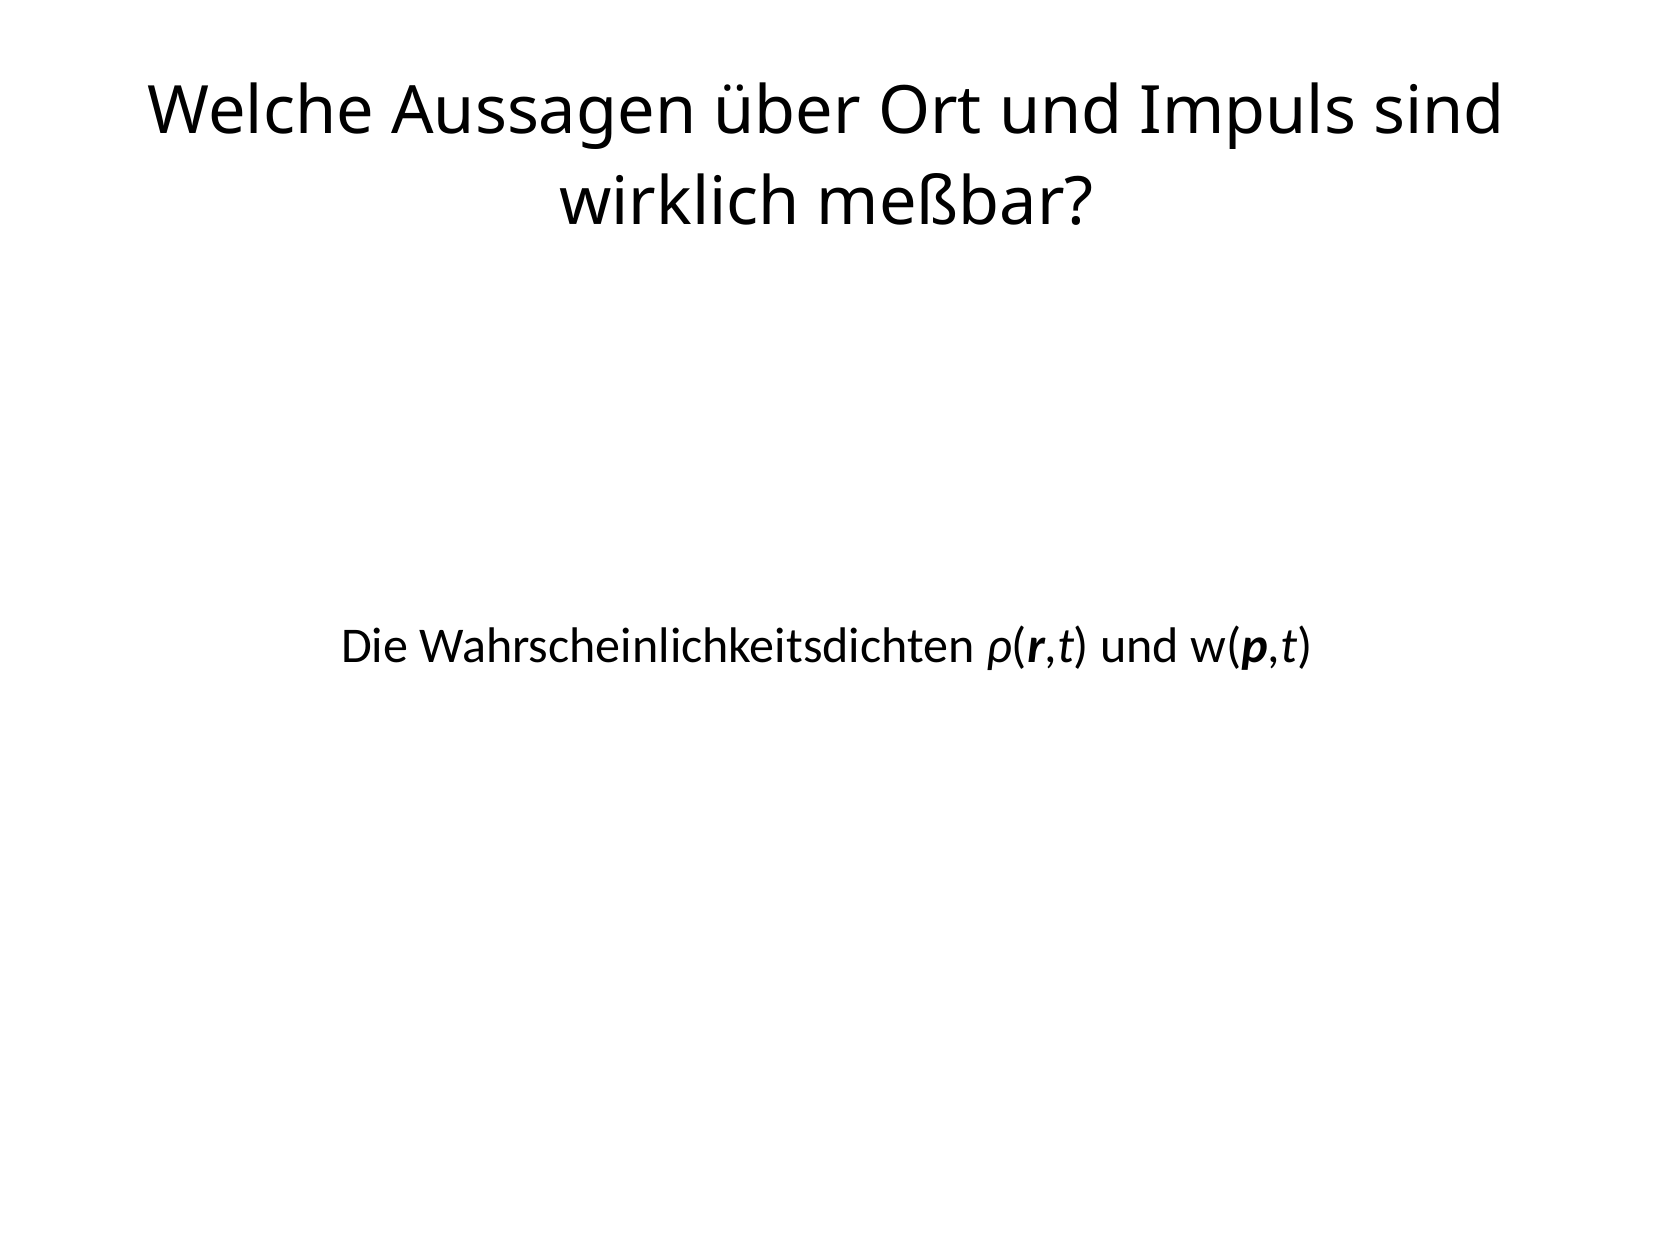

# Welche Aussagen über Ort und Impuls sind wirklich meßbar?
Die Wahrscheinlichkeitsdichten ρ(r,t) und w(p,t)